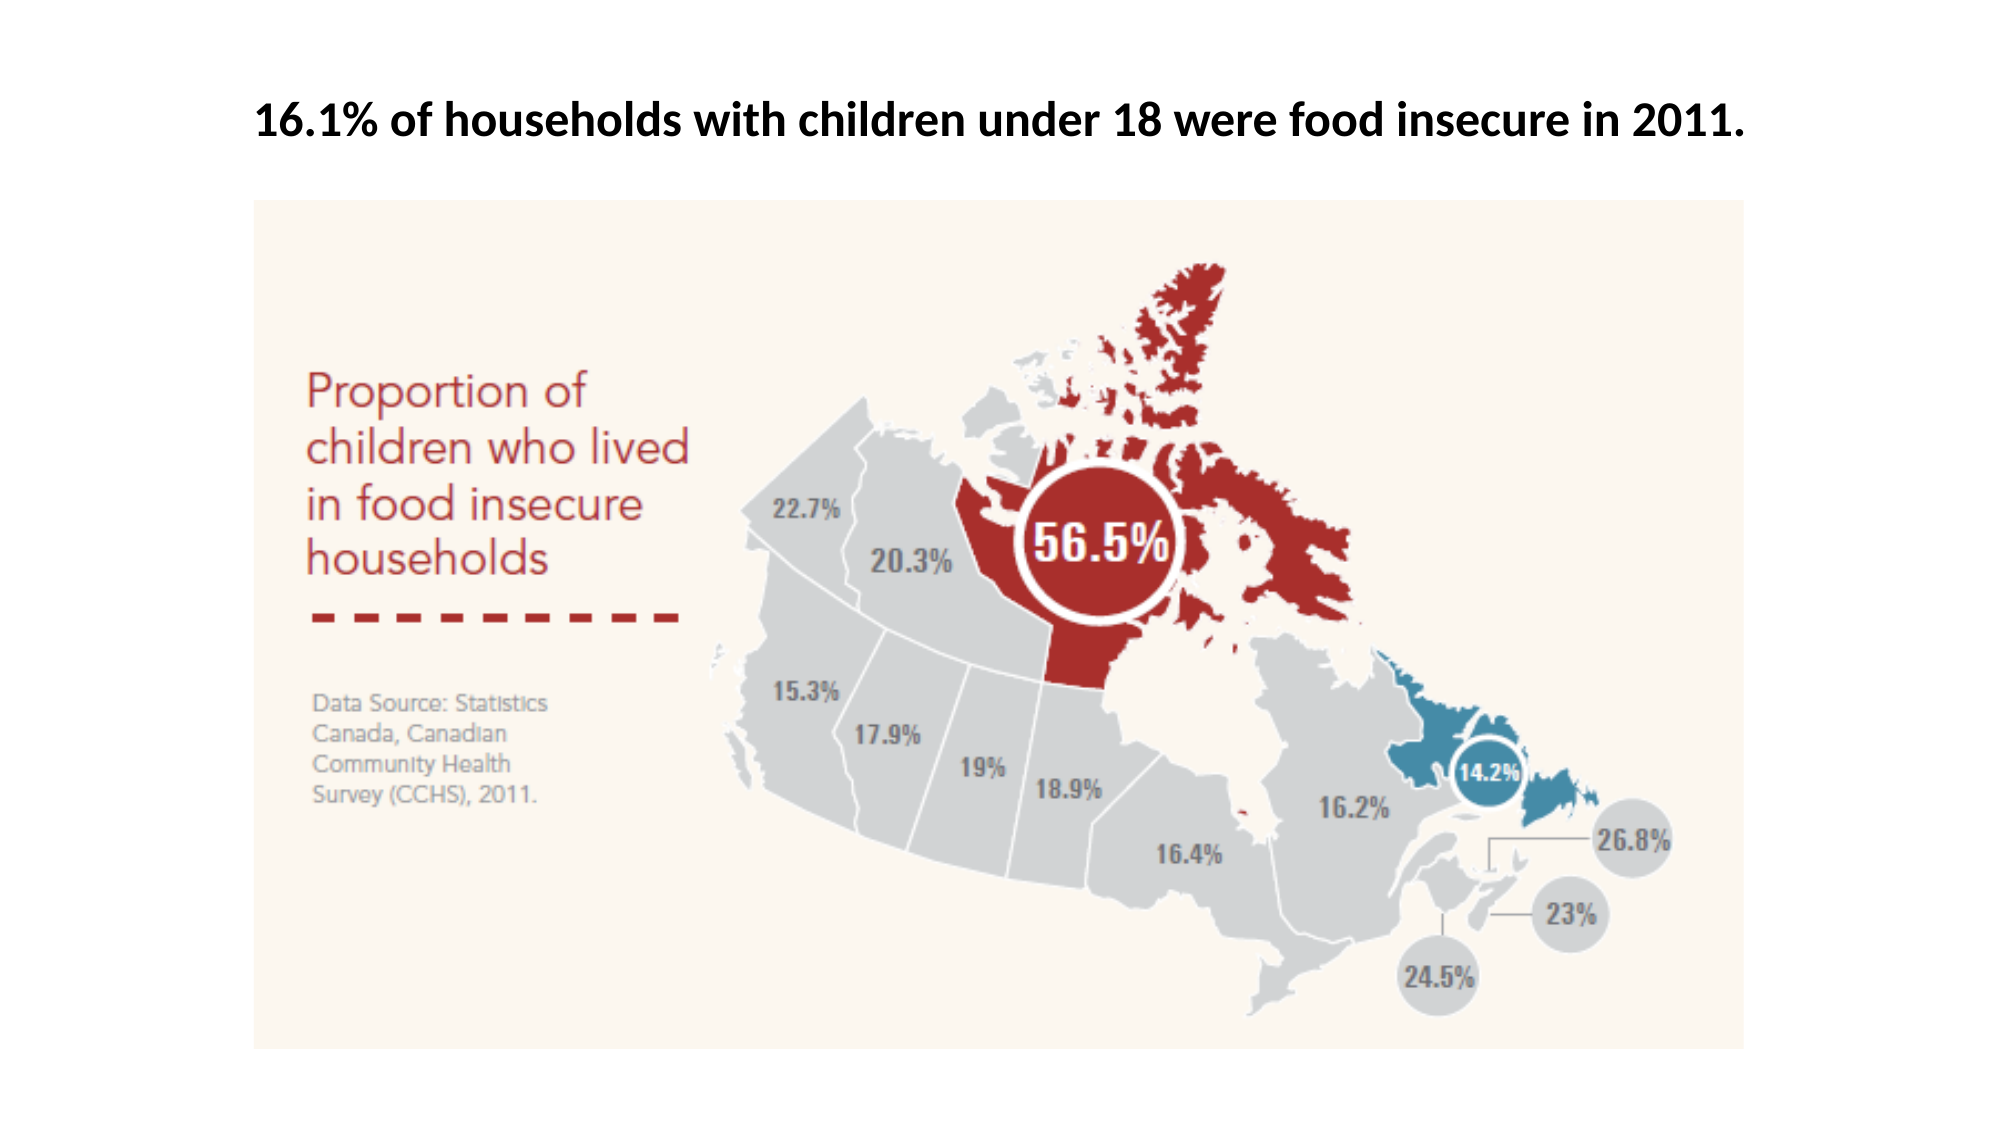

16.1% of households with children under 18 were food insecure in 2011.